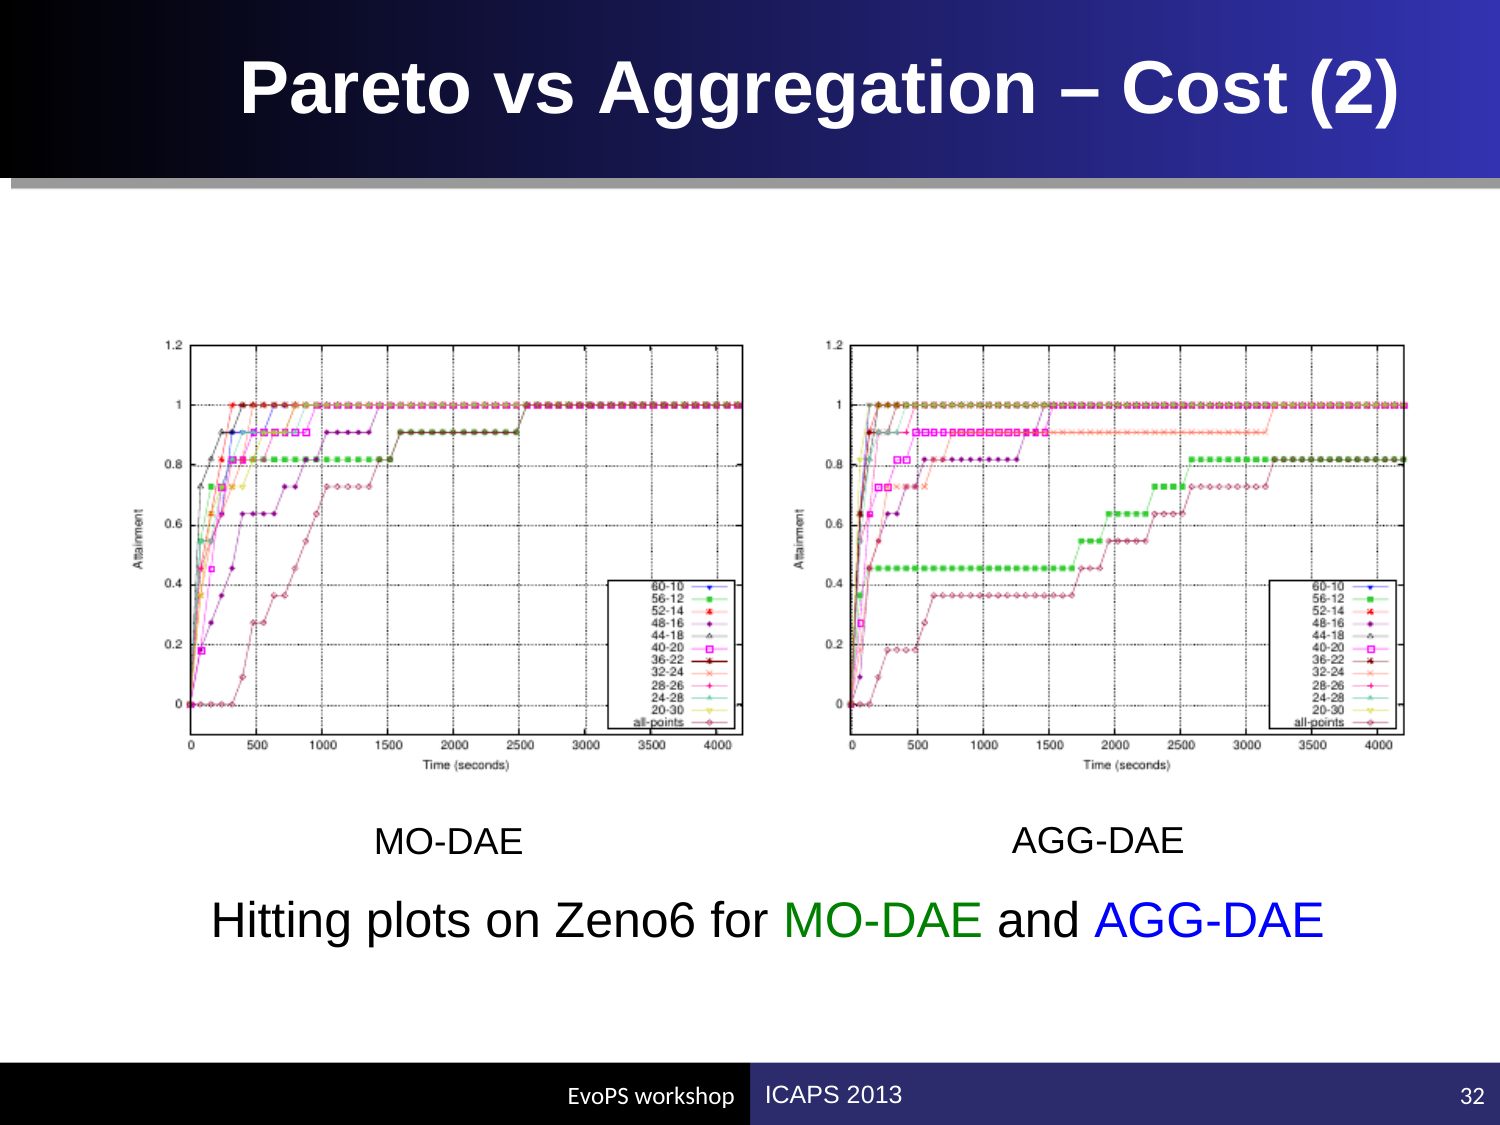

Pareto vs Aggregation – Cost (2)
AGG-DAE
MO-DAE
Hitting plots on Zeno6 for MO-DAE and AGG-DAE
32